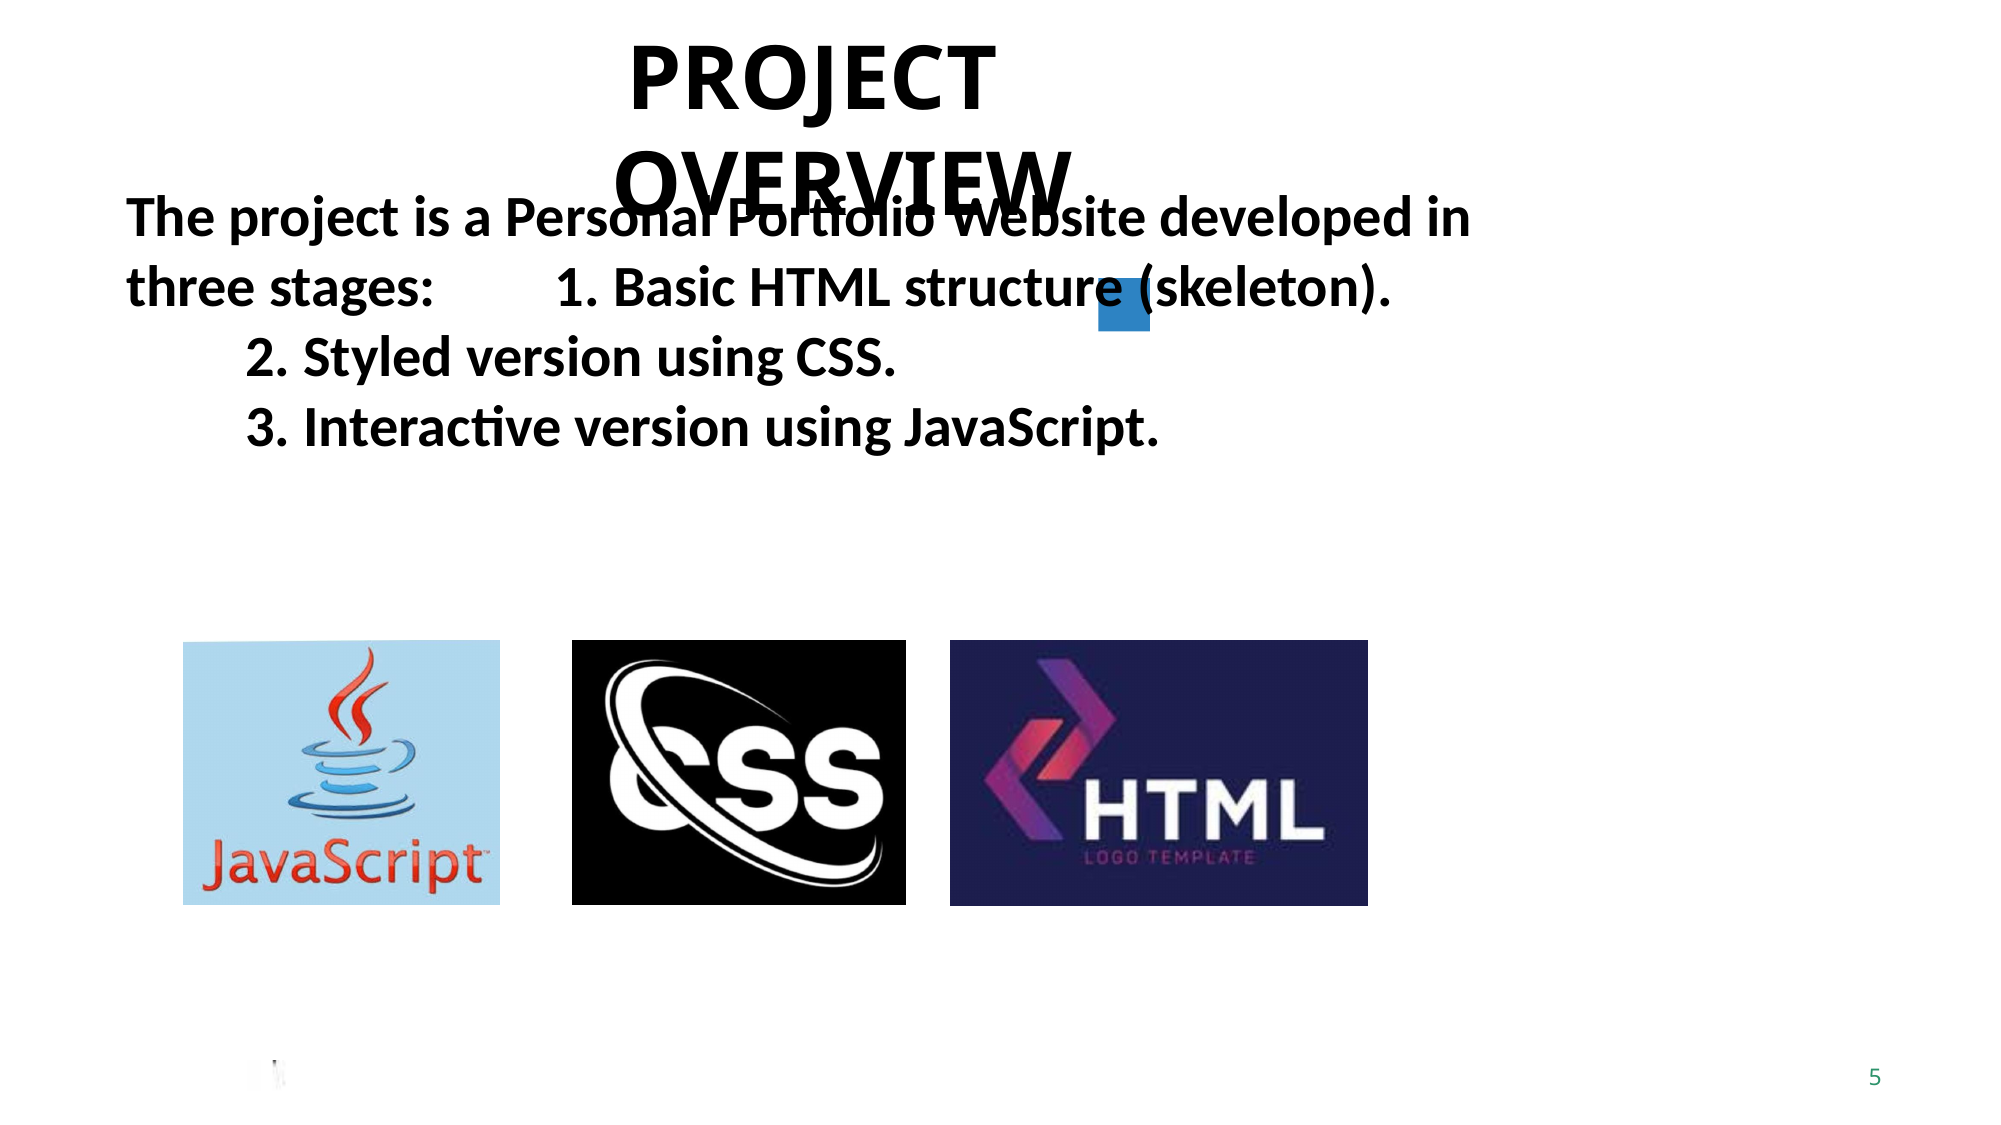

# PROJECT	OVERVIEW
The project is a Personal Portfolio Website developed in three stages: 1. Basic HTML structure (skeleton).
 2. Styled version using CSS.
 3. Interactive version using JavaScript.